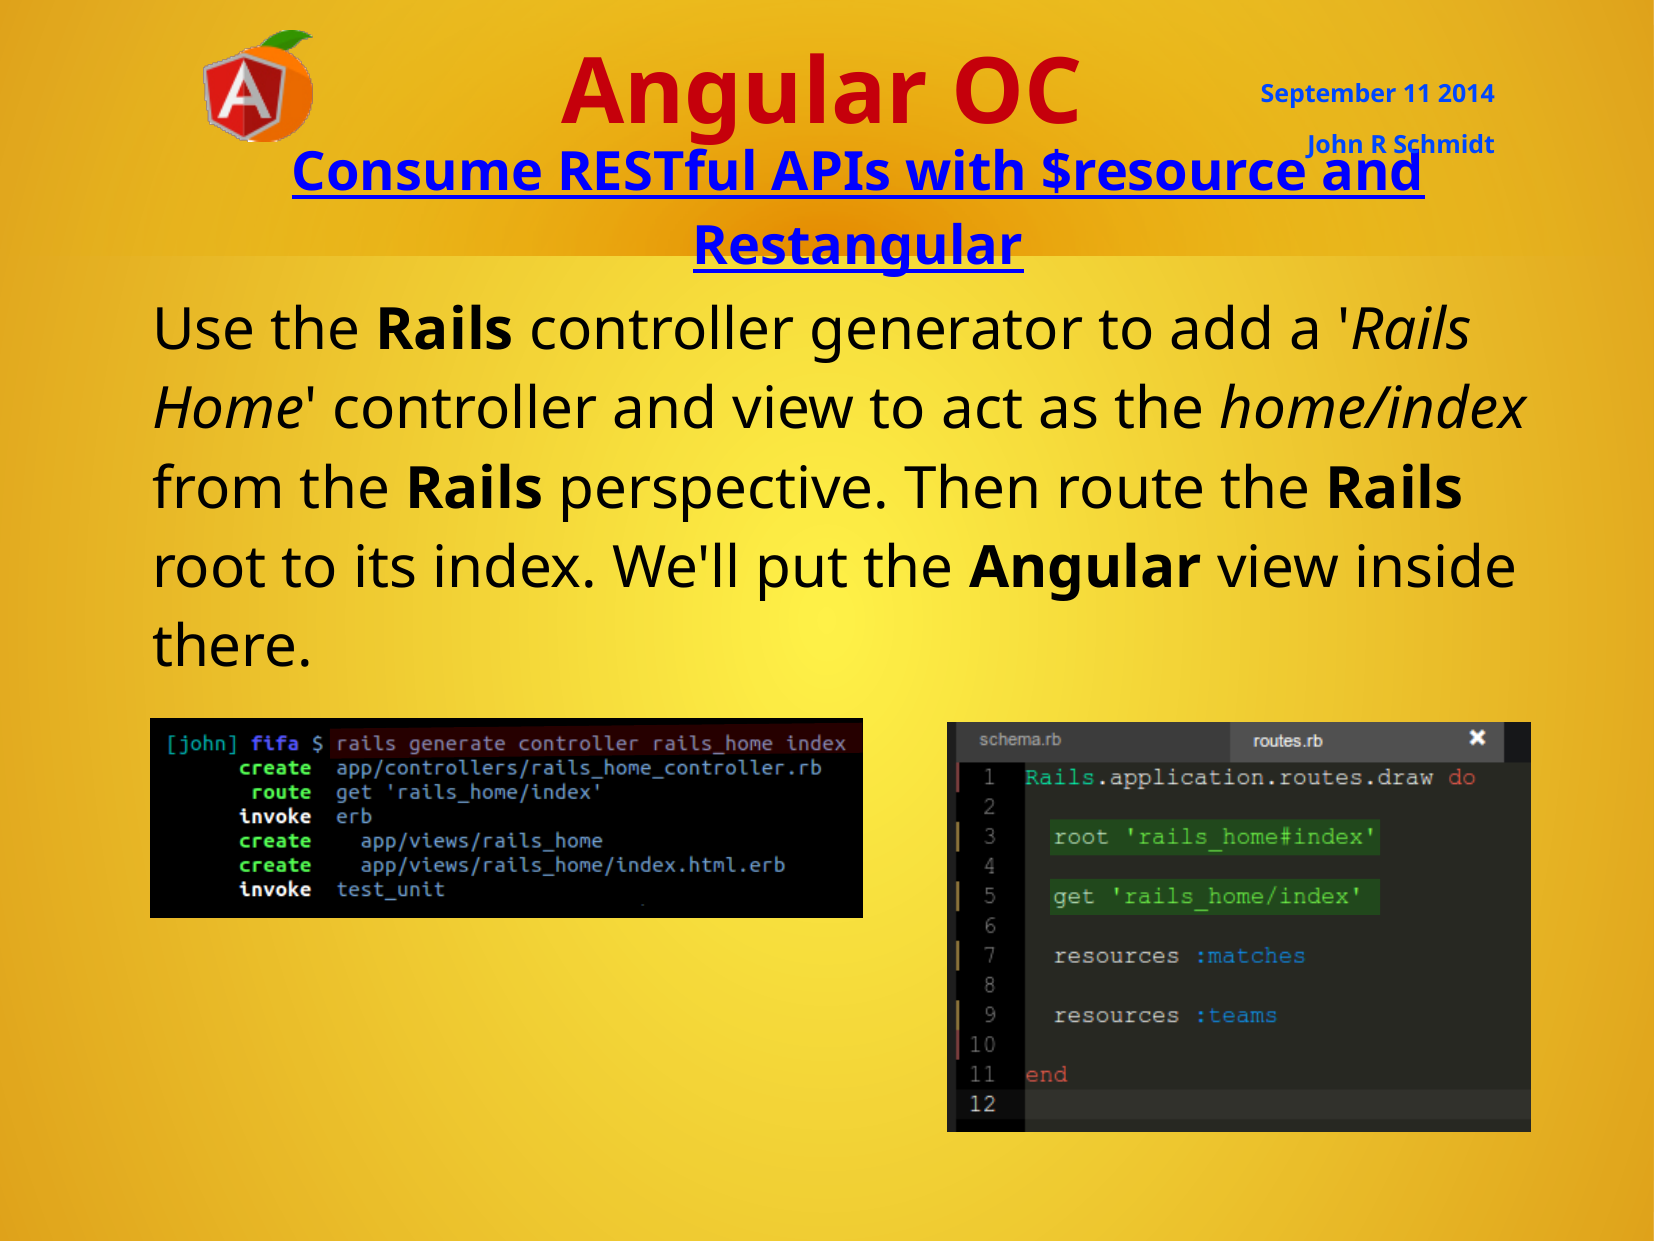

Angular OC
September 11 2014
John R Schmidt
Consume RESTful APIs with $resource and Restangular
# Use the Rails controller generator to add a 'Rails Home' controller and view to act as the home/index
from the Rails perspective. Then route the Rails root to its index. We'll put the Angular view inside there.